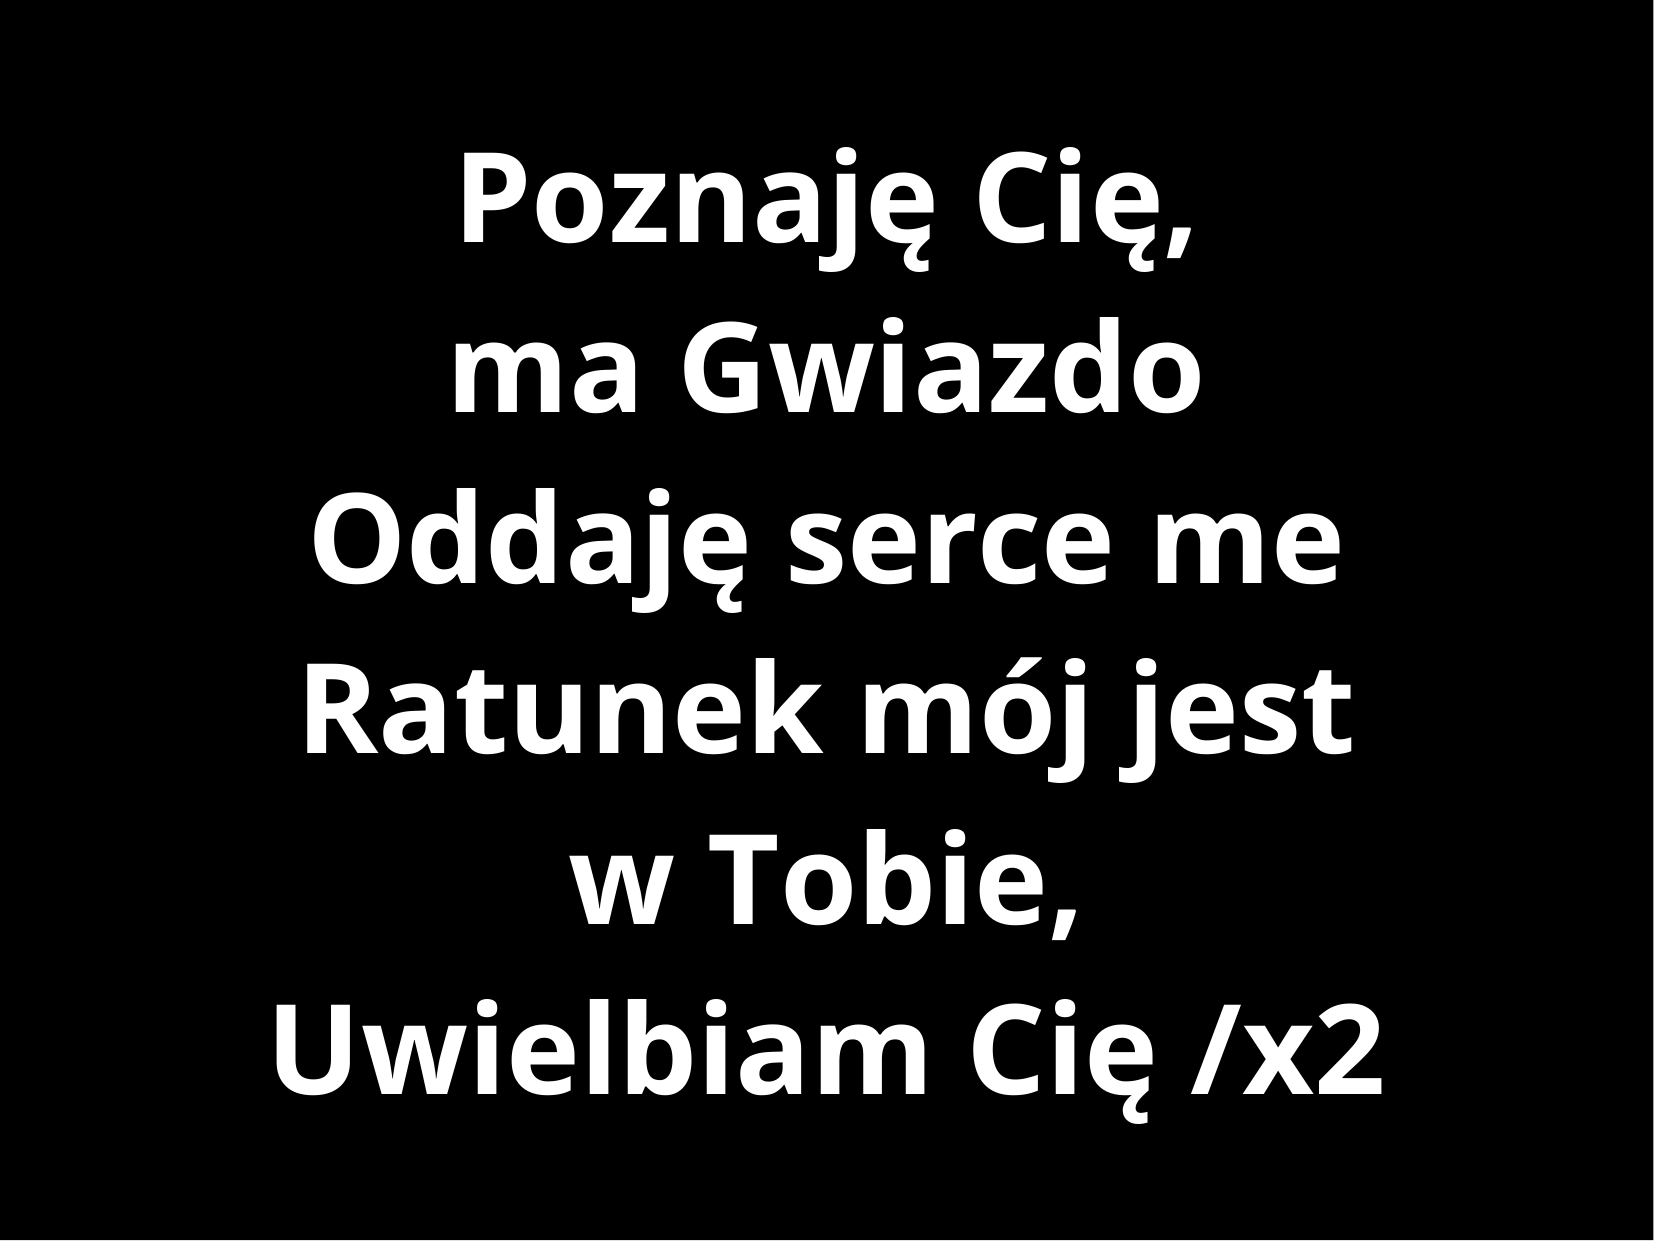

# Poznaję Cię, ma Gwiazdo Oddaję serce me Ratunek mój jest w Tobie, Uwielbiam Cię /x2